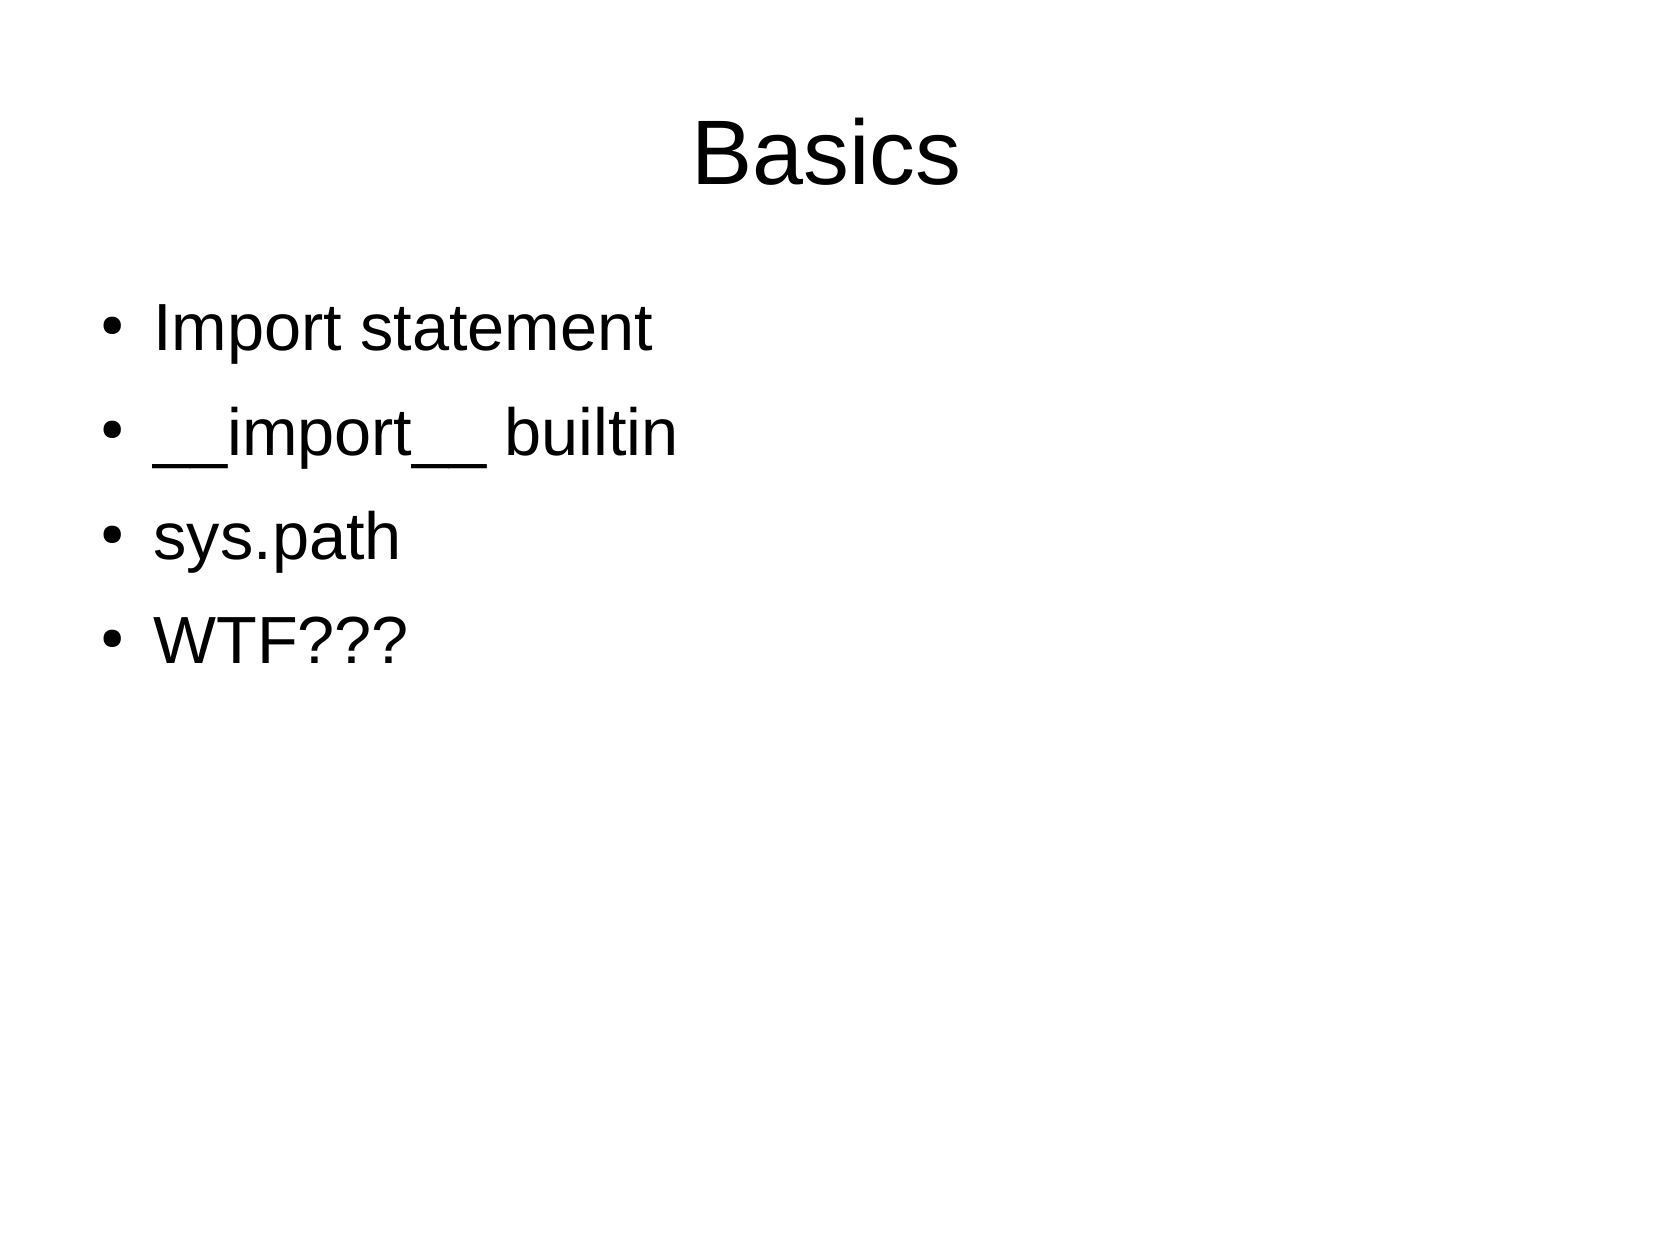

# Basics
Import statement
__import__ builtin
sys.path
WTF???